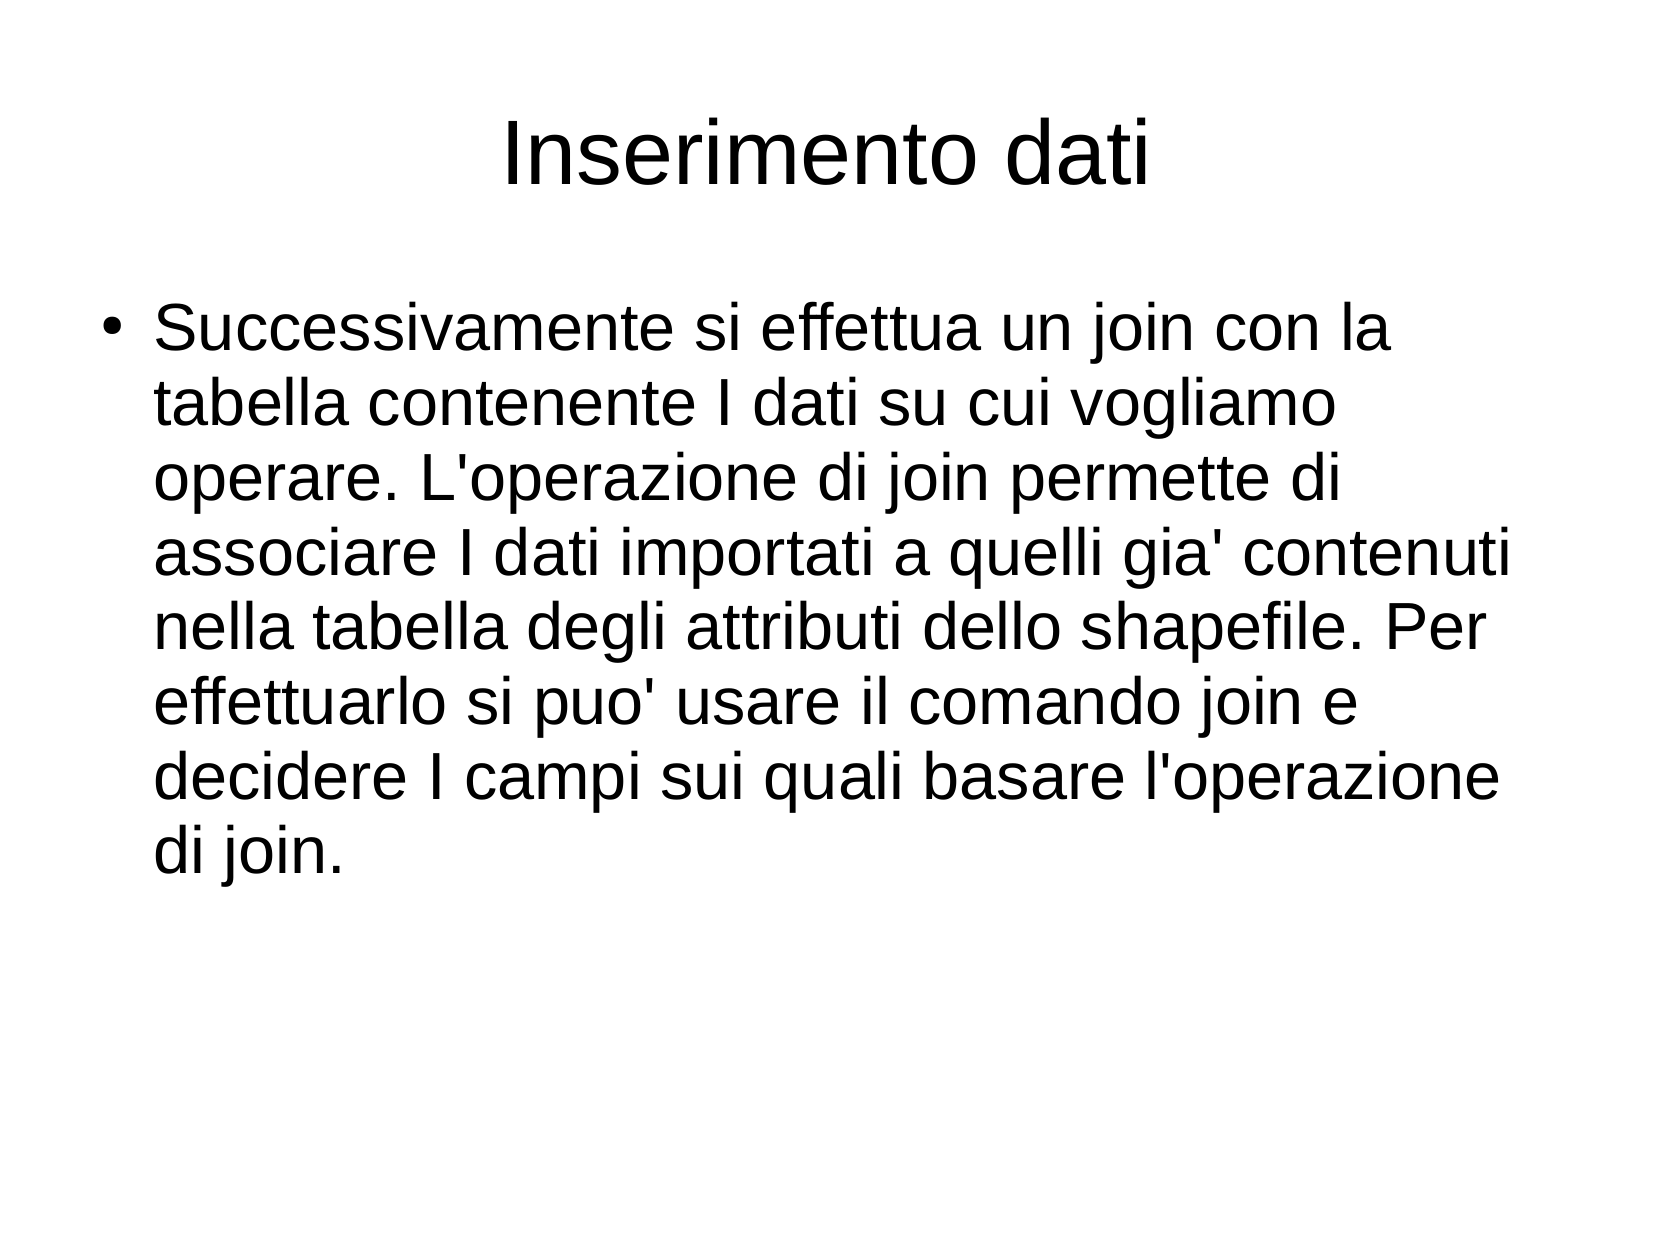

# Inserimento dati
Successivamente si effettua un join con la tabella contenente I dati su cui vogliamo operare. L'operazione di join permette di associare I dati importati a quelli gia' contenuti nella tabella degli attributi dello shapefile. Per effettuarlo si puo' usare il comando join e decidere I campi sui quali basare l'operazione di join.